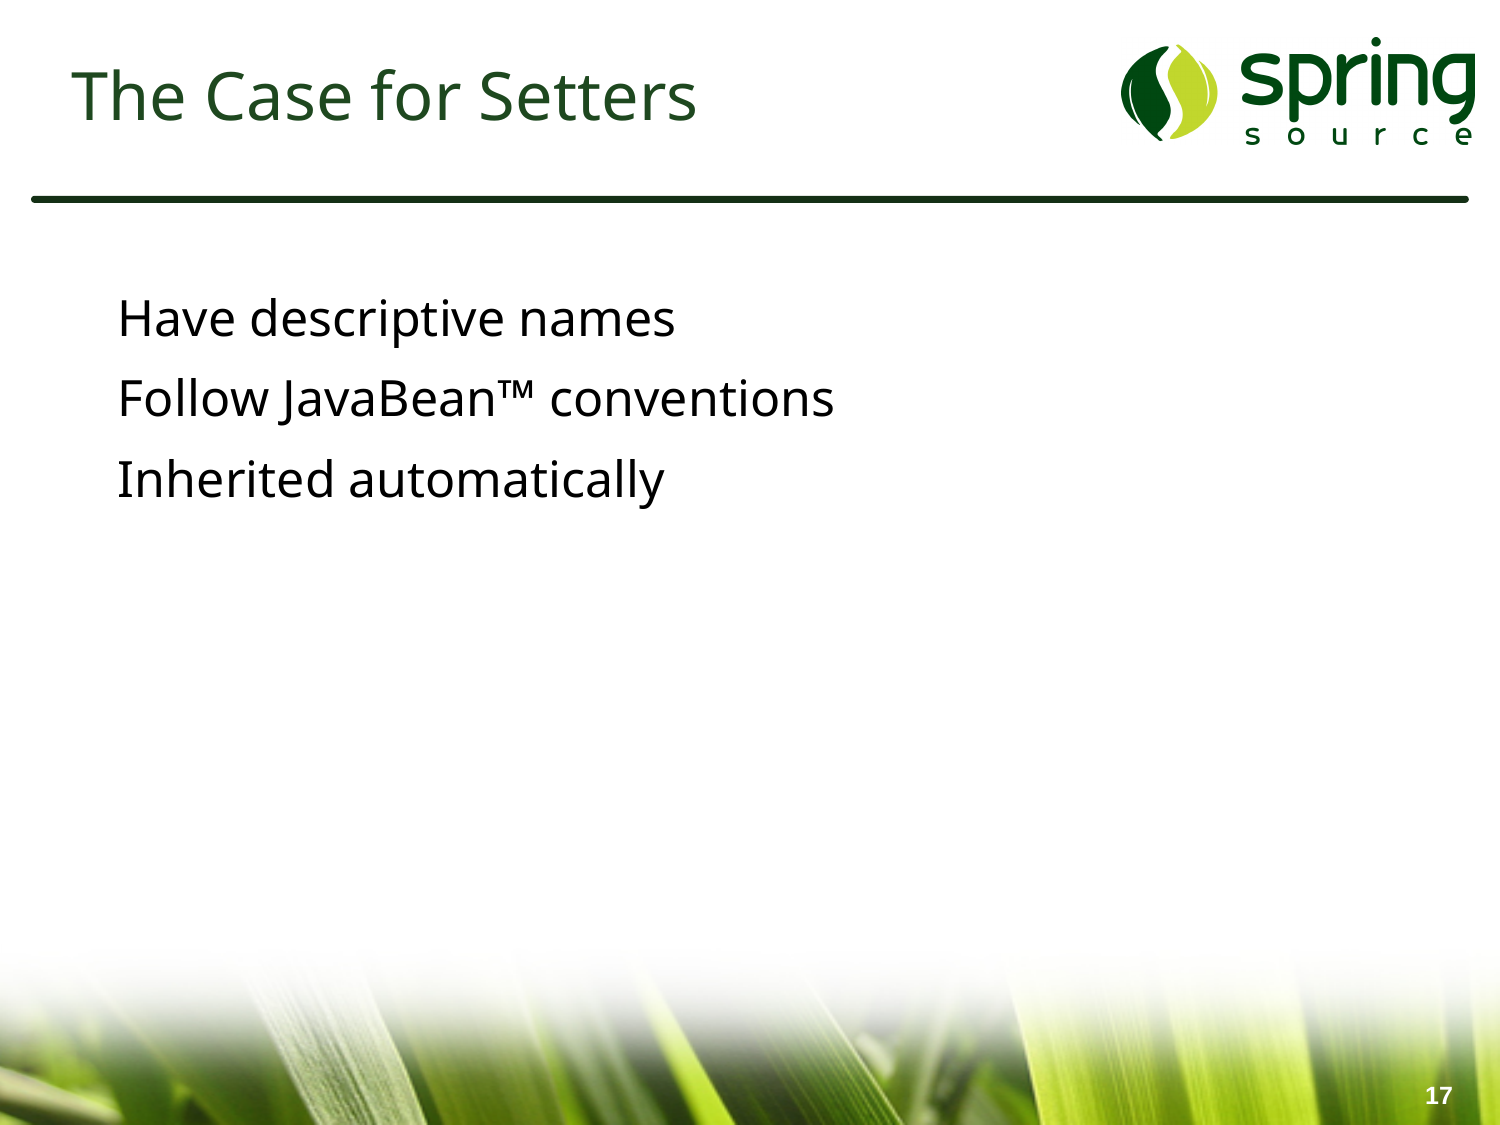

# The Case for Setters
Have descriptive names
Follow JavaBean™ conventions
Inherited automatically